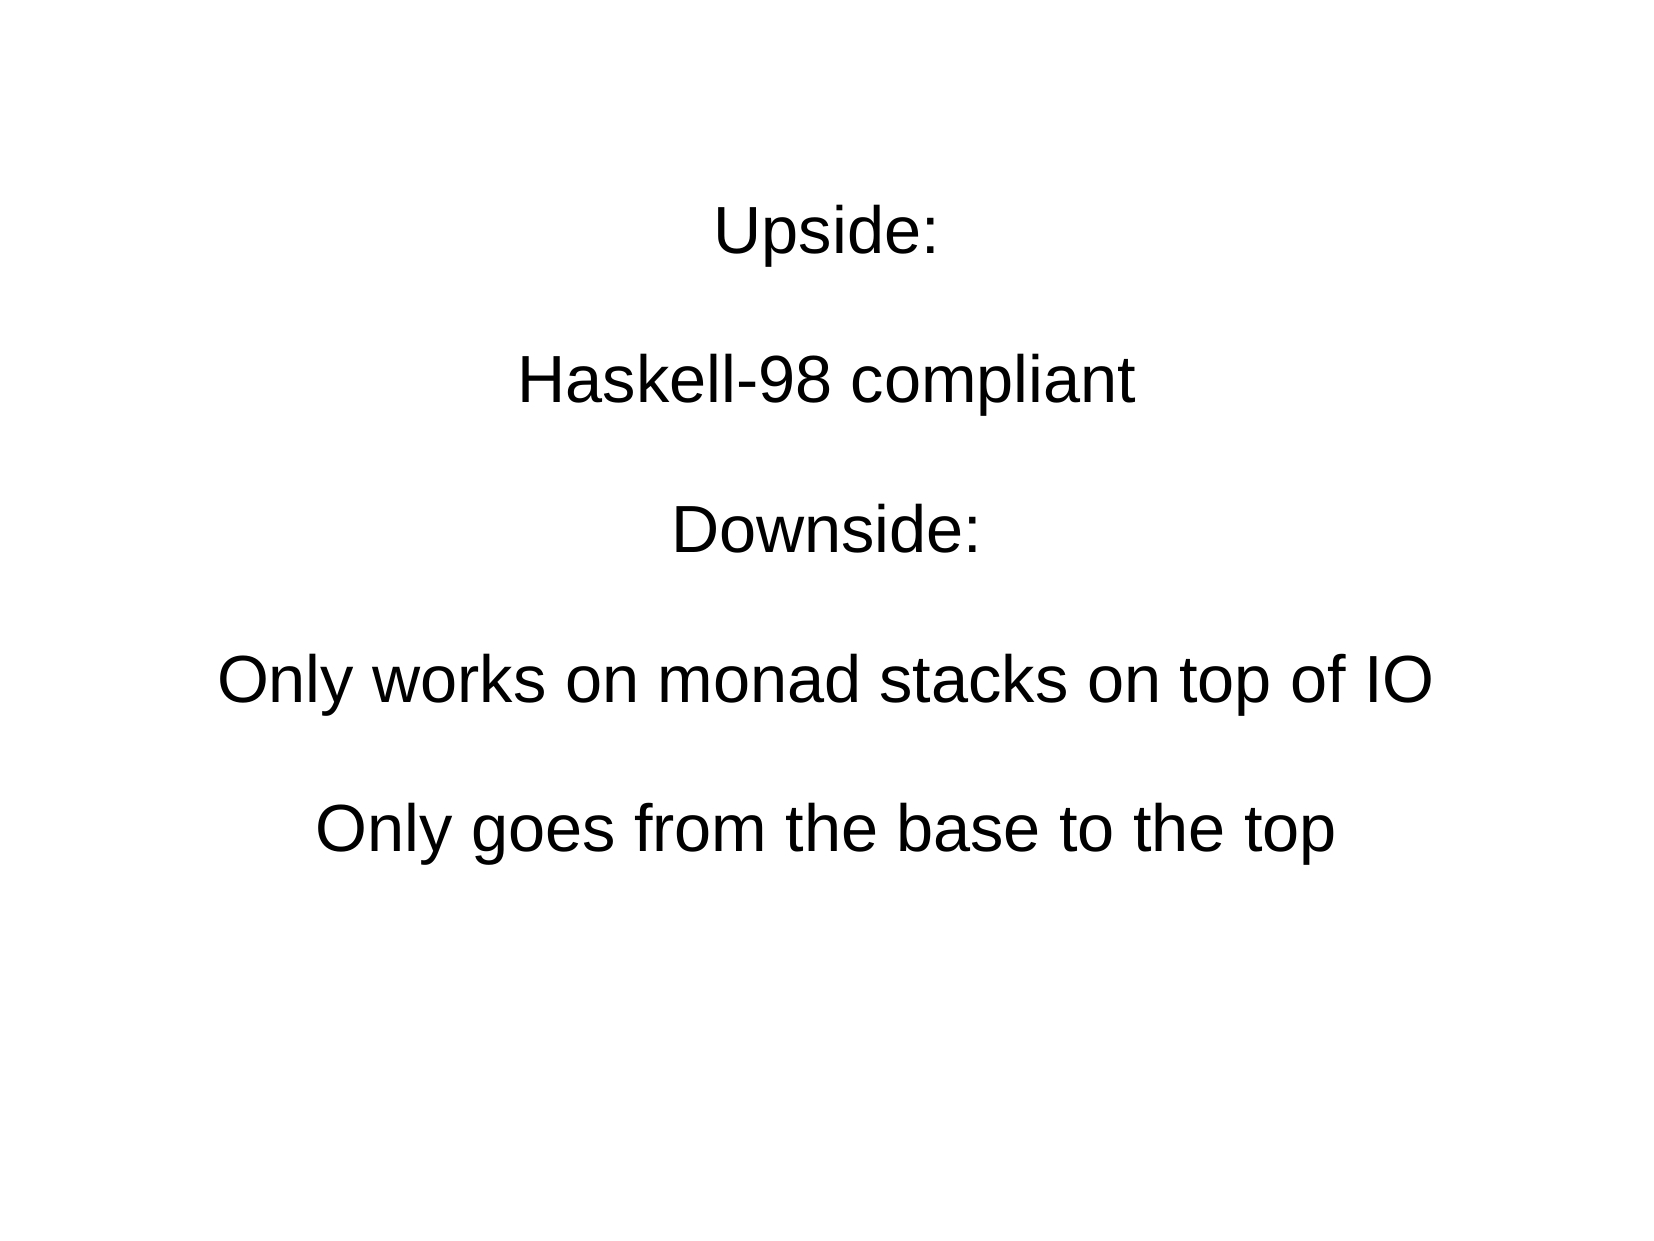

# Upside:
Haskell-98 compliant
Downside:
Only works on monad stacks on top of IO
Only goes from the base to the top